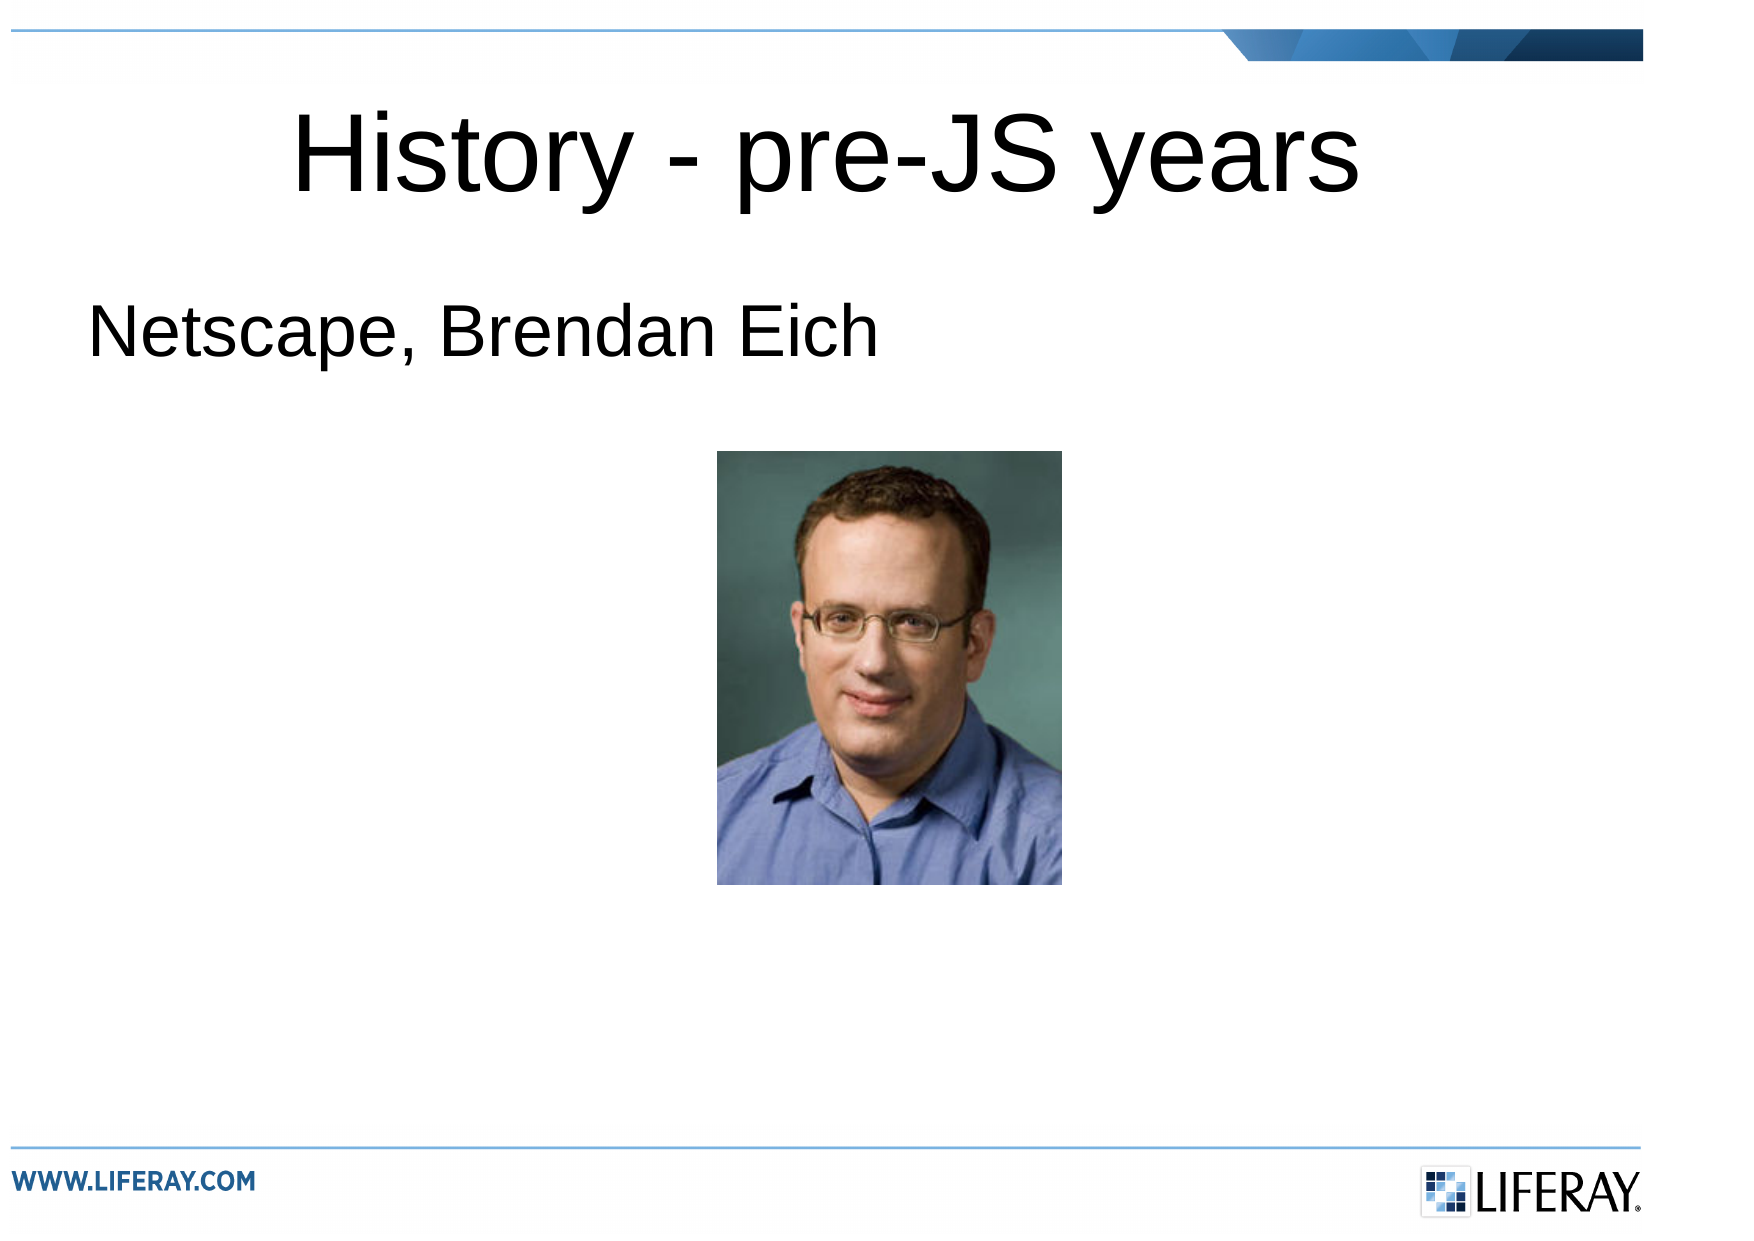

# History - pre-JS years
Netscape, Brendan Eich